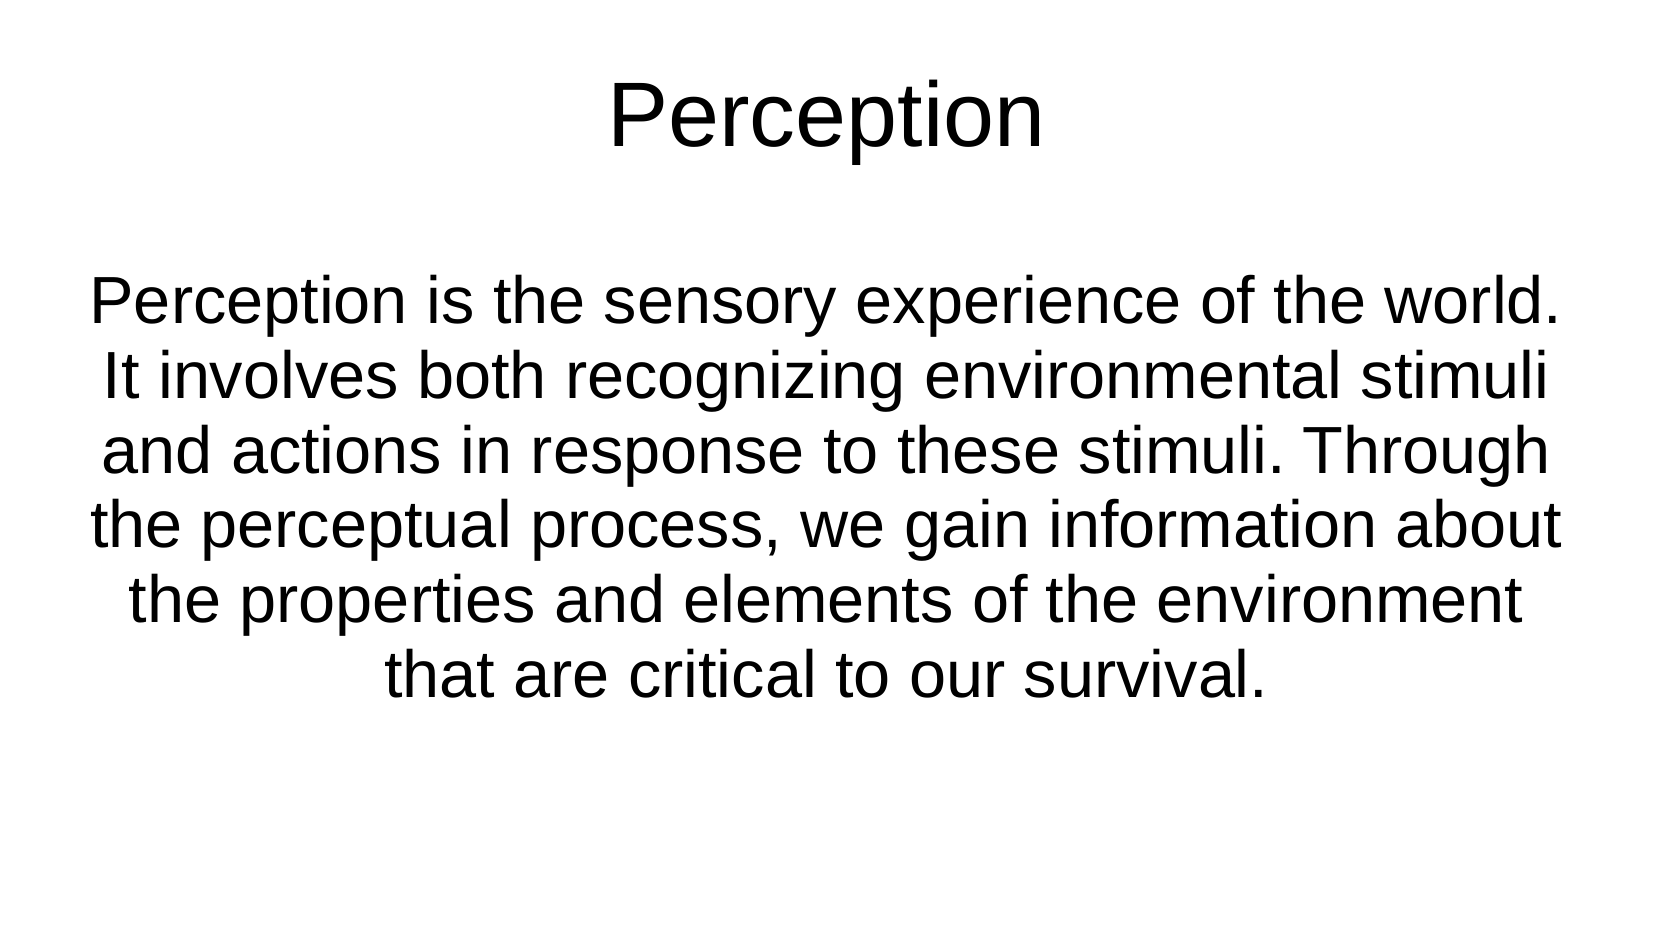

# Perception
Perception is the sensory experience of the world. It involves both recognizing environmental stimuli and actions in response to these stimuli. Through the perceptual process, we gain information about the properties and elements of the environment that are critical to our survival.